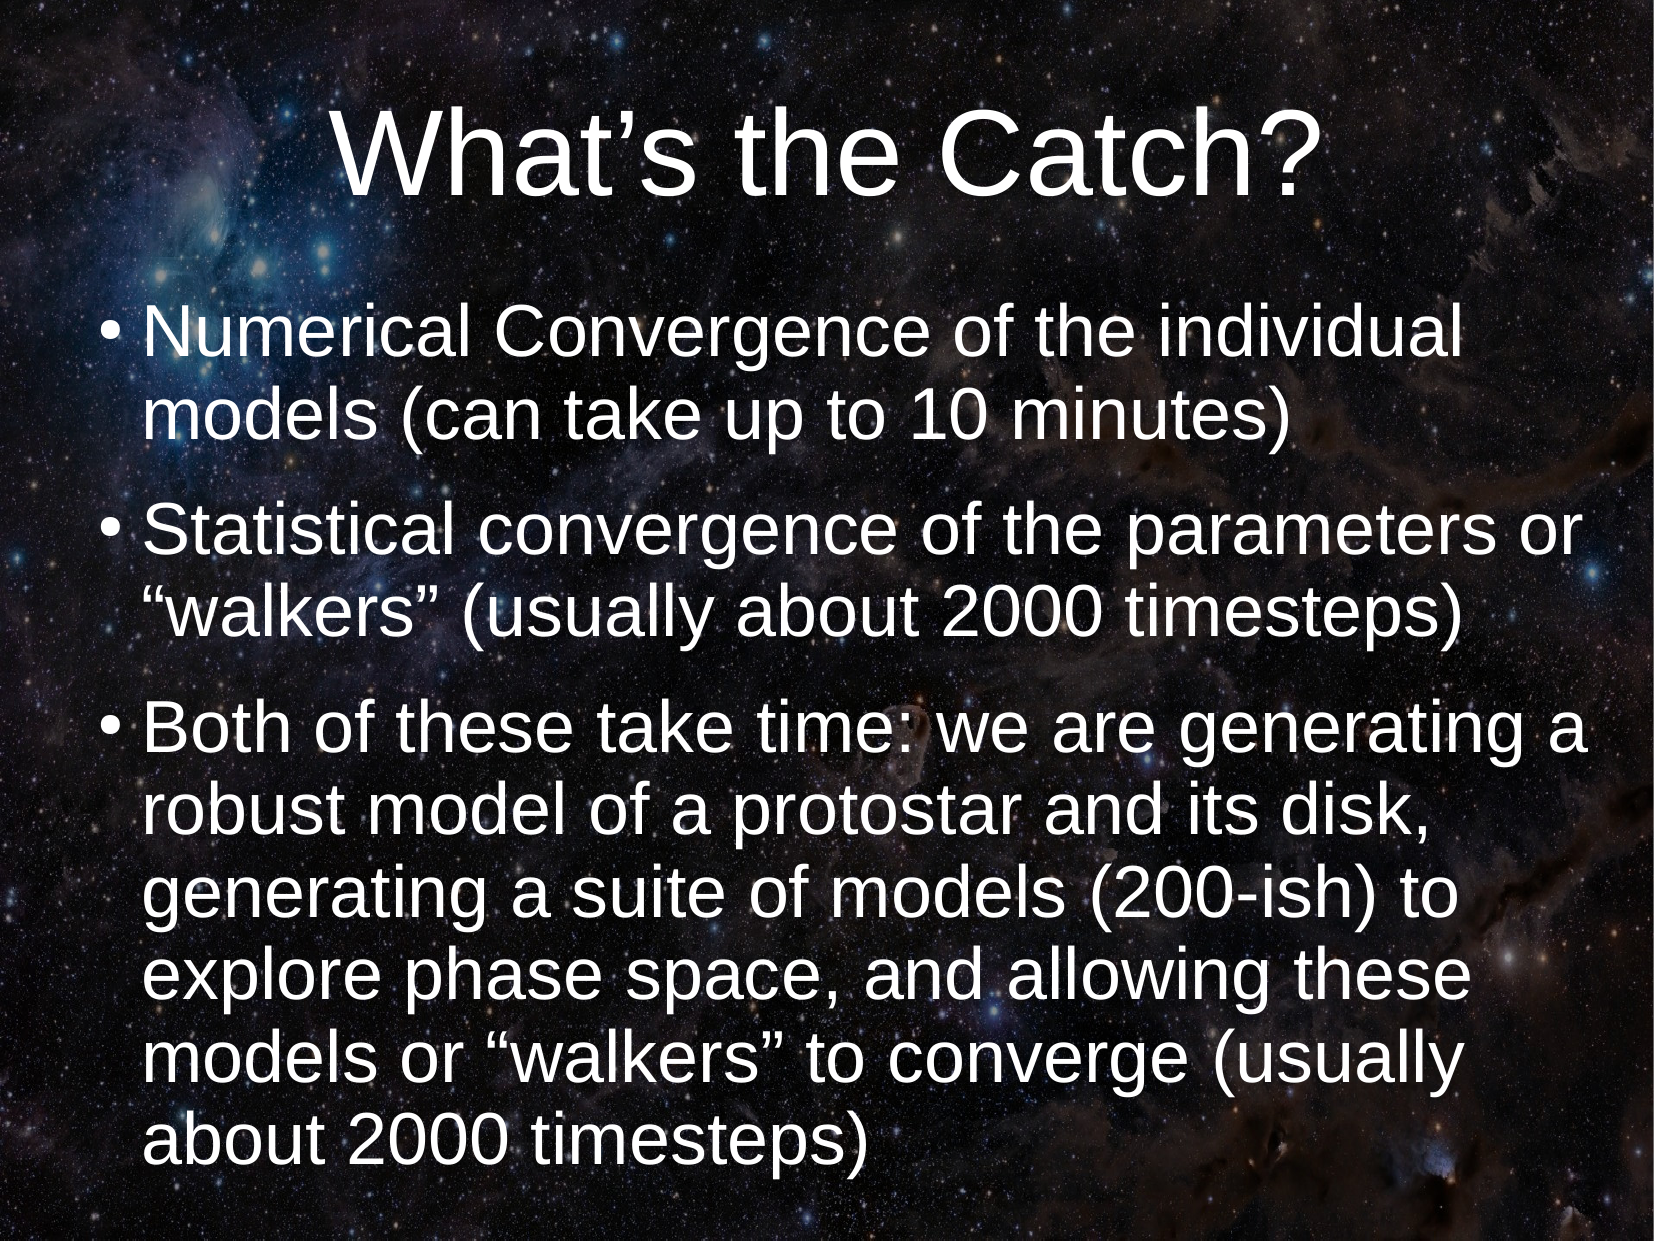

# What’s the Catch?
Numerical Convergence of the individual models (can take up to 10 minutes)
Statistical convergence of the parameters or “walkers” (usually about 2000 timesteps)
Both of these take time: we are generating a robust model of a protostar and its disk, generating a suite of models (200-ish) to explore phase space, and allowing these models or “walkers” to converge (usually about 2000 timesteps)